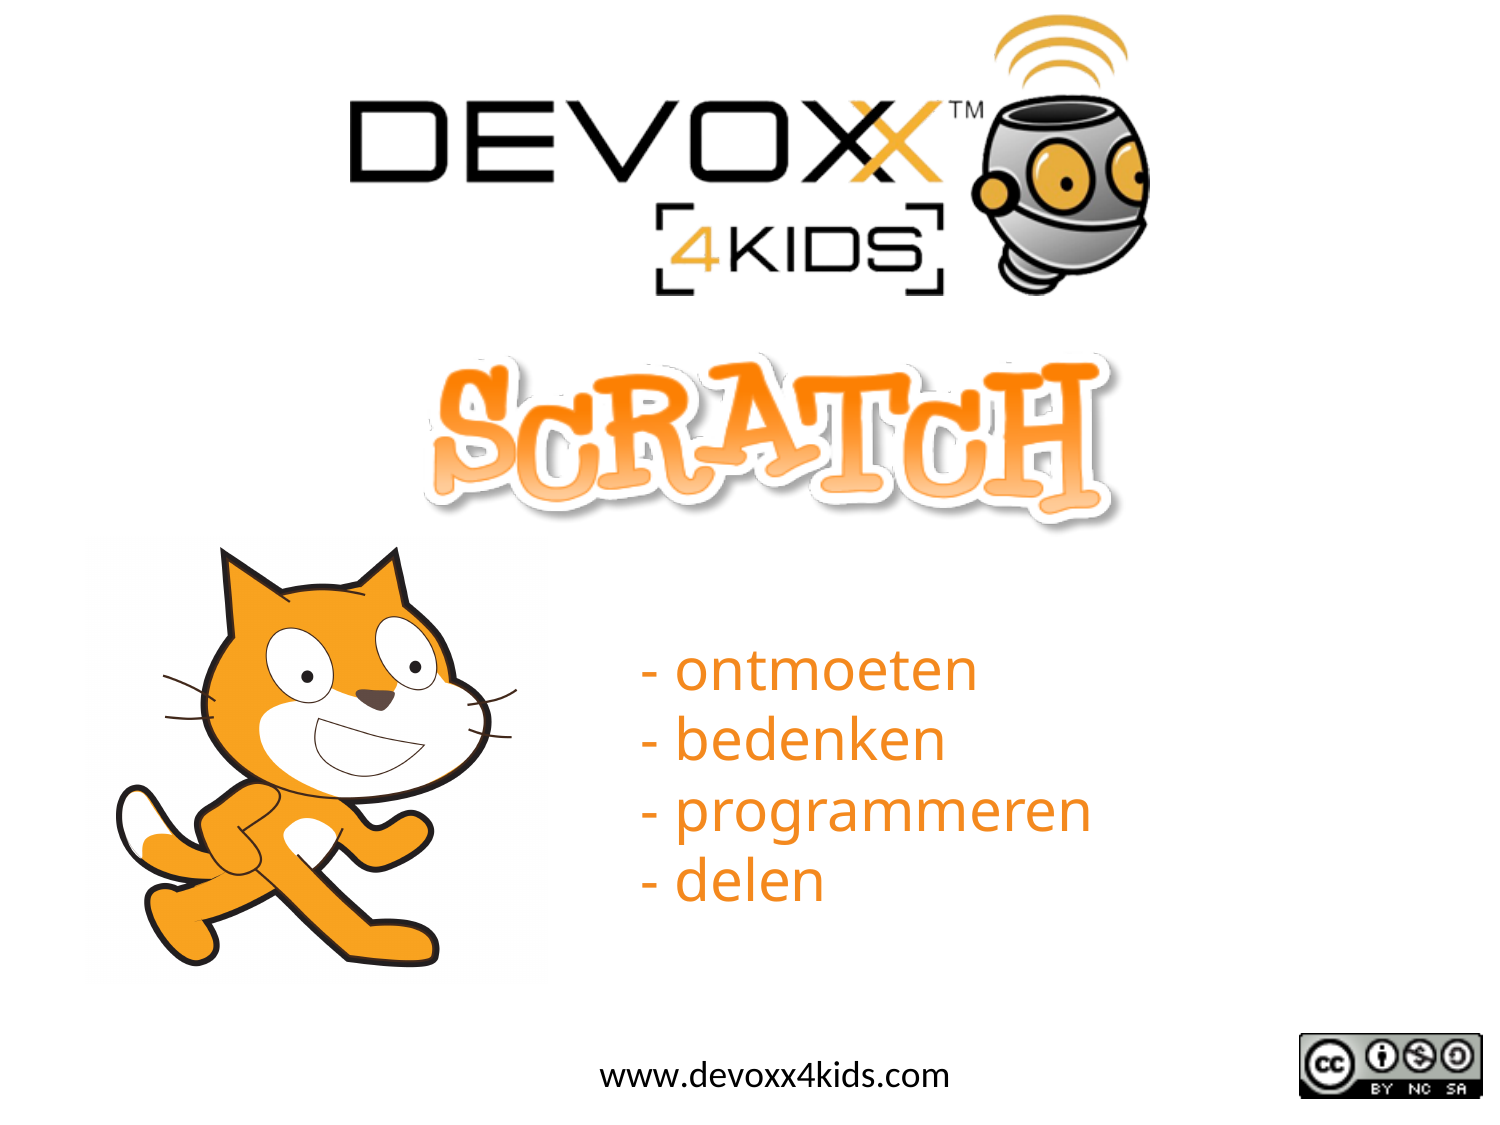

- ontmoeten
- bedenken
- programmeren
- delen